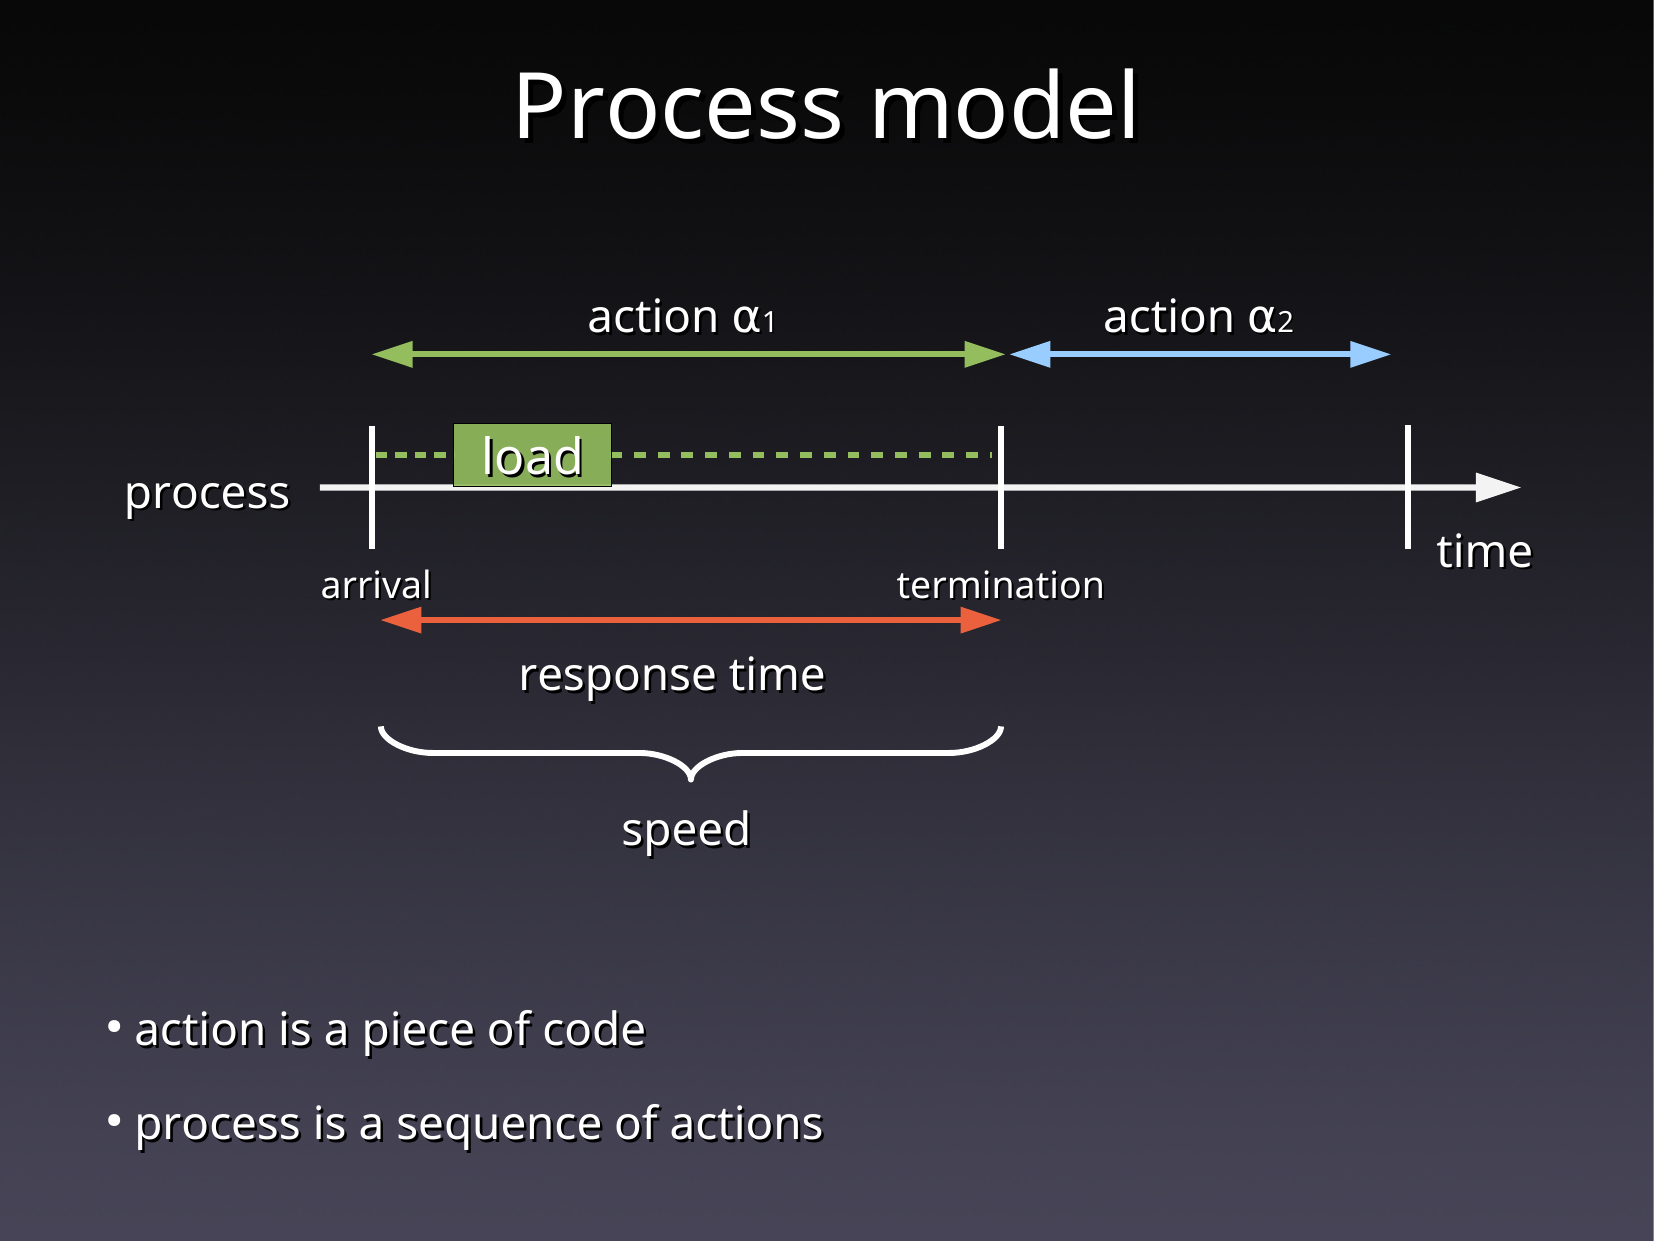

# Process model
action α1
action α2
load
arrival
termination
process
time
response time
speed
 action is a piece of code
 process is a sequence of actions